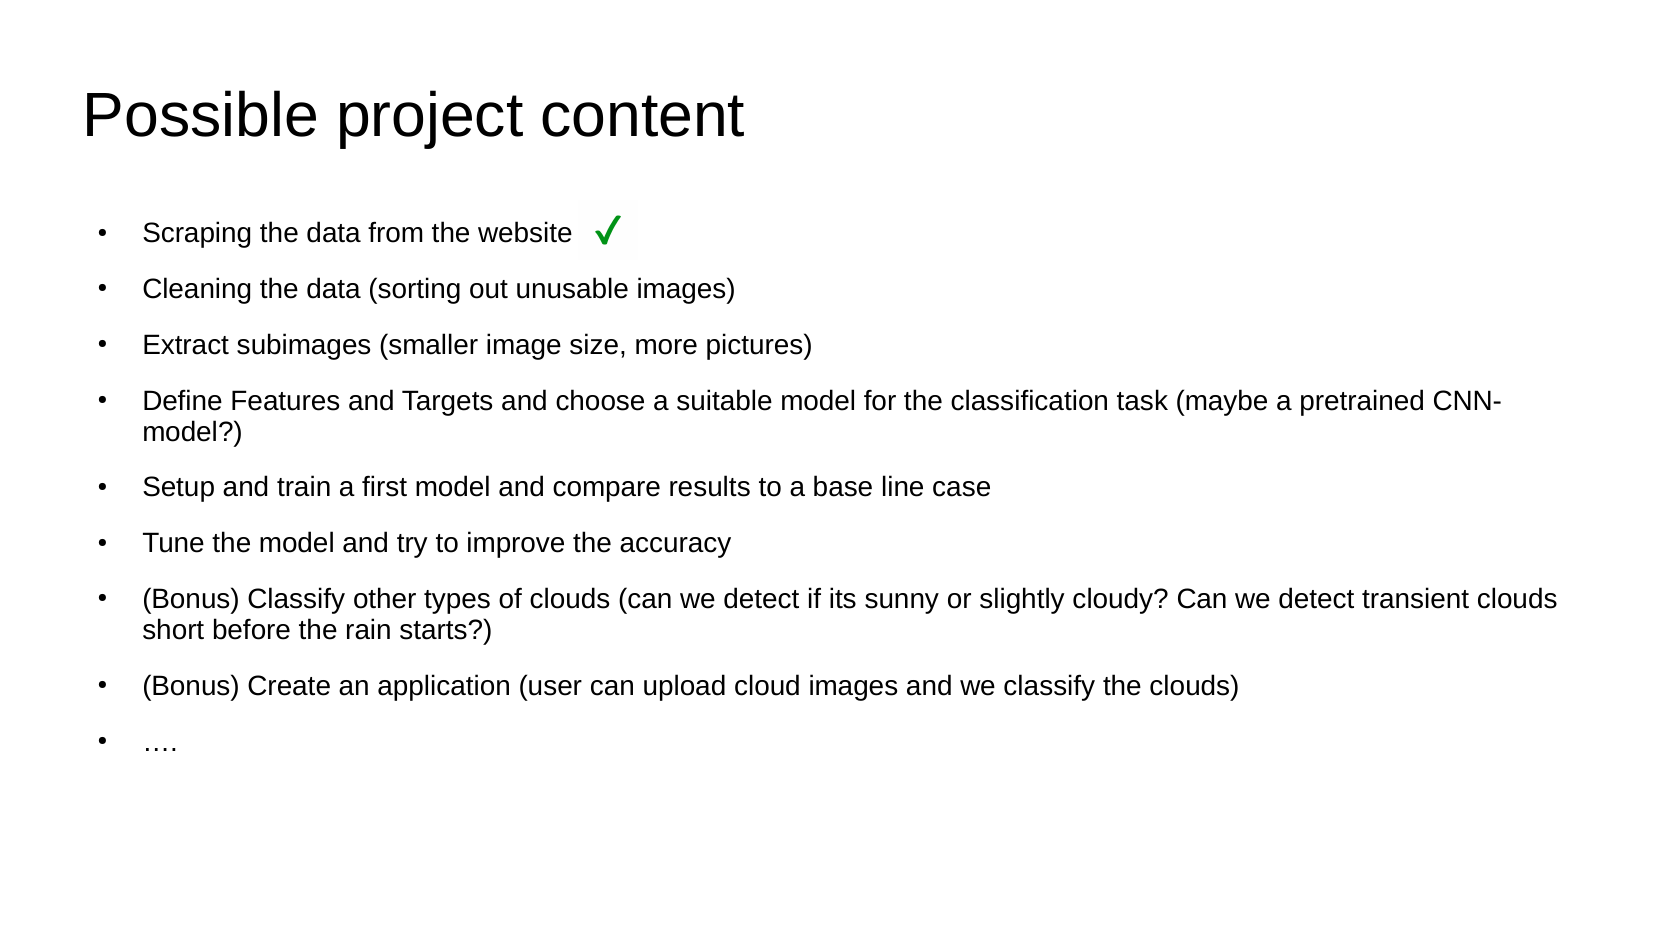

# Possible project content
Scraping the data from the website
Cleaning the data (sorting out unusable images)
Extract subimages (smaller image size, more pictures)
Define Features and Targets and choose a suitable model for the classification task (maybe a pretrained CNN-model?)
Setup and train a first model and compare results to a base line case
Tune the model and try to improve the accuracy
(Bonus) Classify other types of clouds (can we detect if its sunny or slightly cloudy? Can we detect transient clouds short before the rain starts?)
(Bonus) Create an application (user can upload cloud images and we classify the clouds)
….